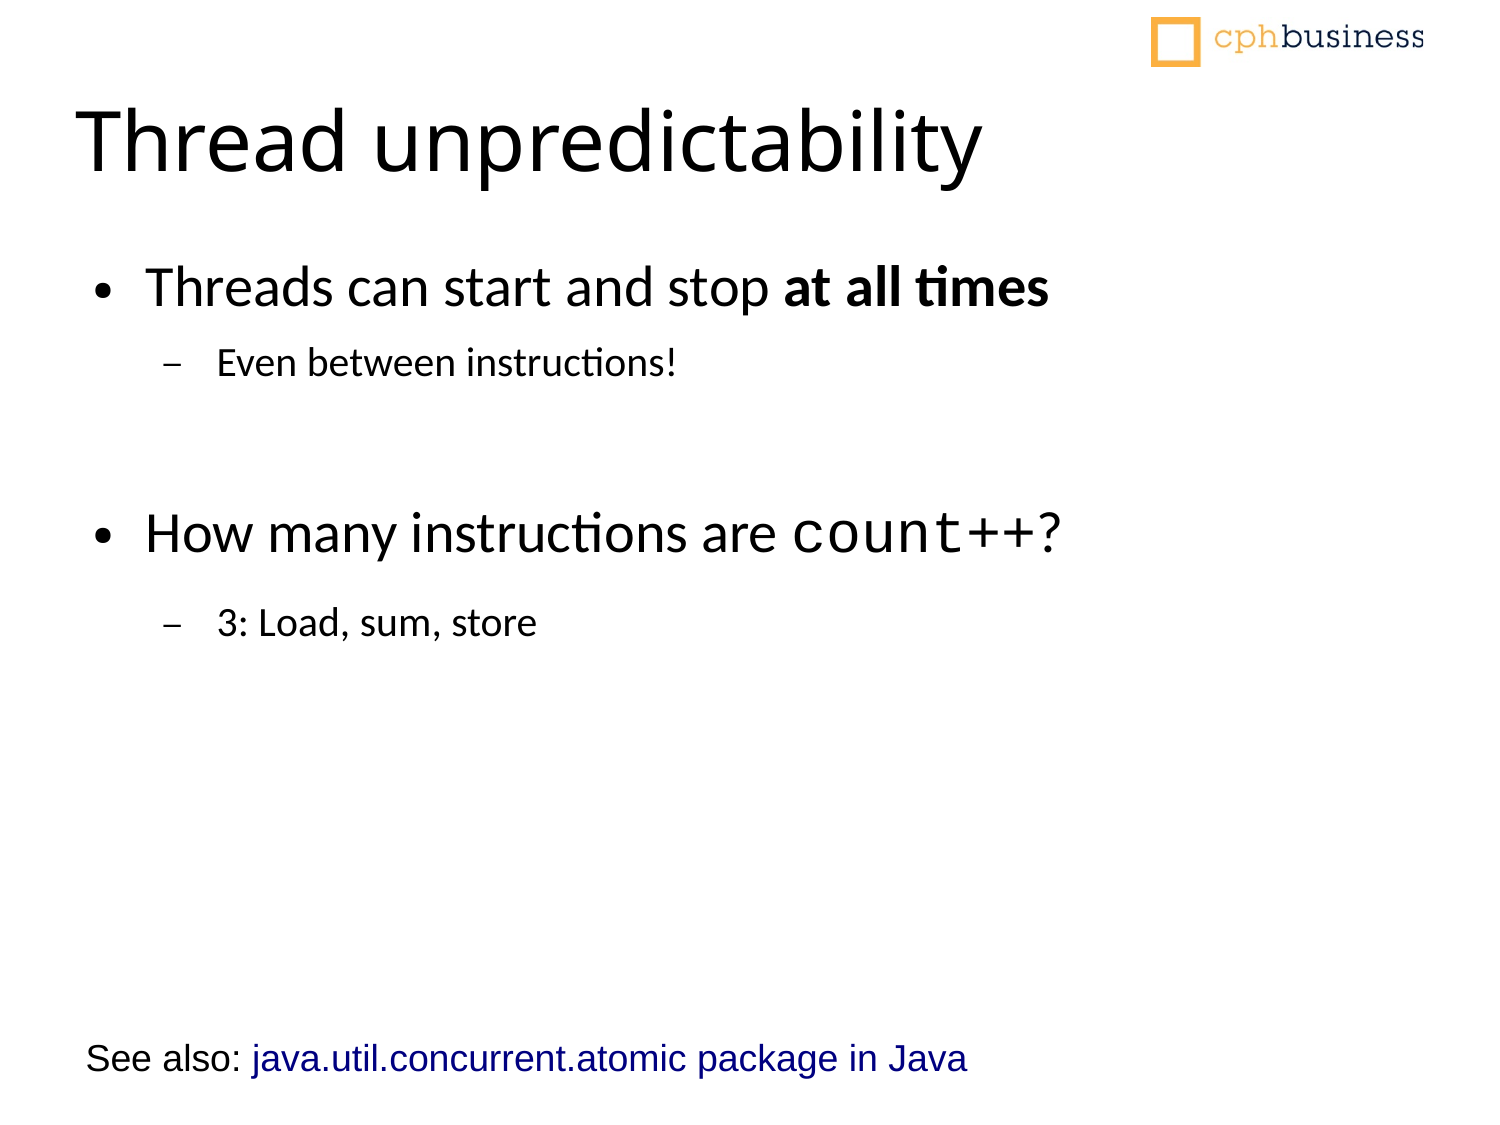

# Thread unpredictability
Threads can start and stop at all times
Even between instructions!
How many instructions are count++?
3: Load, sum, store
See also: java.util.concurrent.atomic package in Java